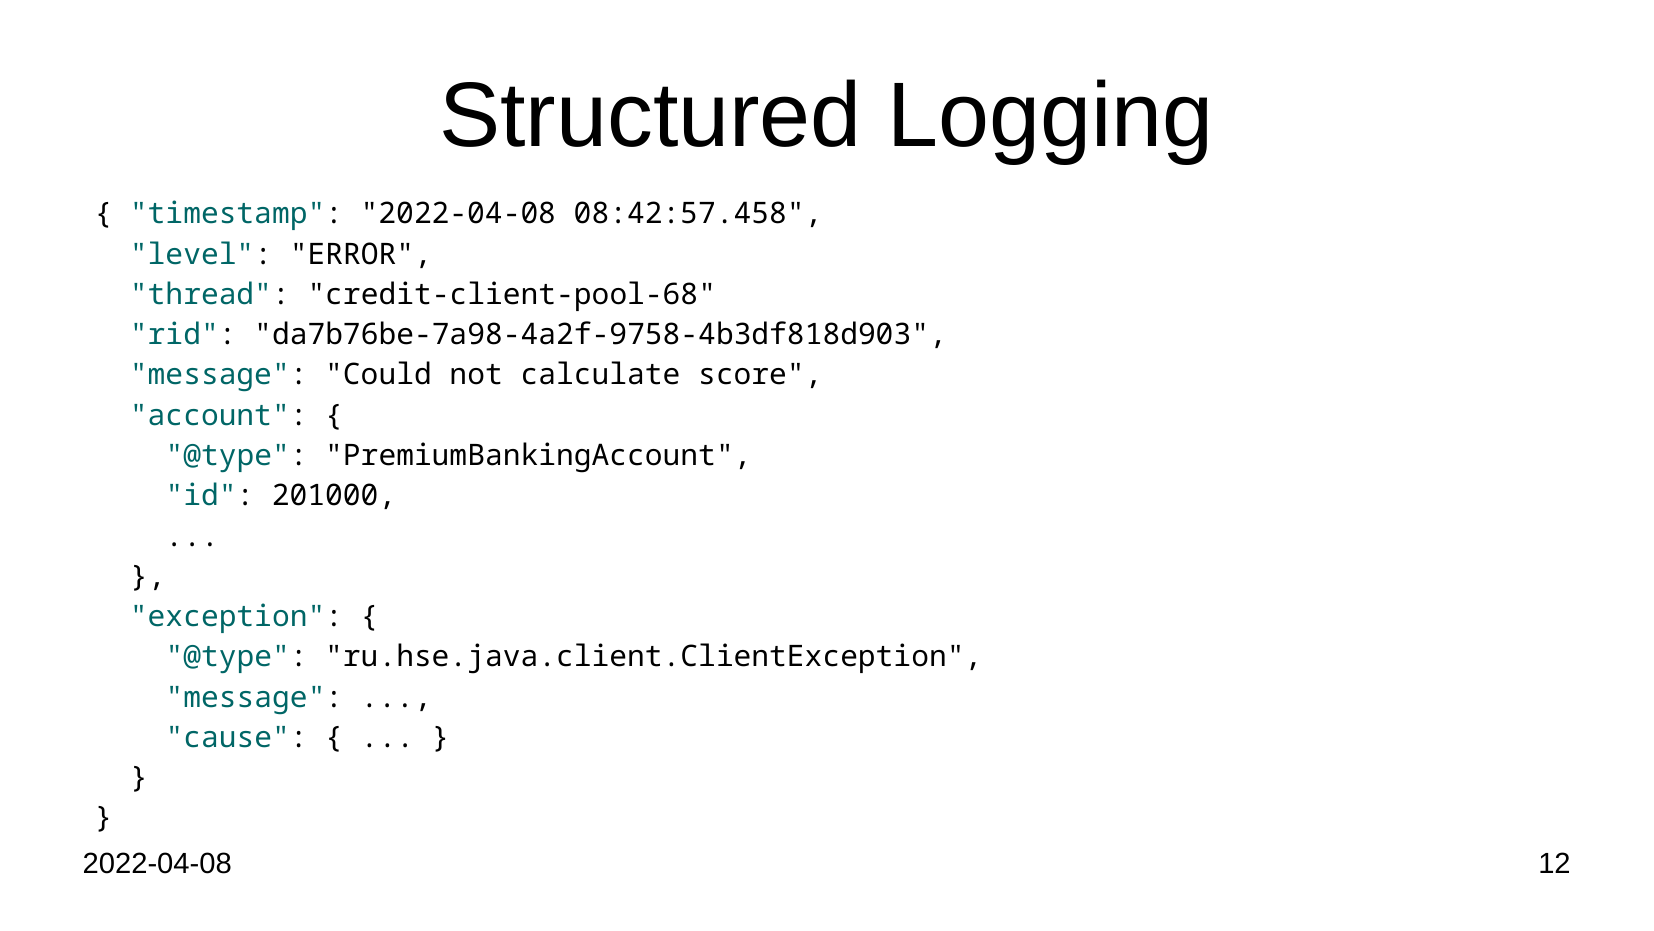

# Structured Logging
{ "timestamp": "2022-04-08 08:42:57.458",
 "level": "ERROR",
 "thread": "credit-client-pool-68"
 "rid": "da7b76be-7a98-4a2f-9758-4b3df818d903",
 "message": "Could not calculate score",
 "account": {
 "@type": "PremiumBankingAccount",
 "id": 201000,
 ...
 },
 "exception": {
 "@type": "ru.hse.java.client.ClientException",
 "message": ...,
 "cause": { ... }
 }
}
2022-04-08
12